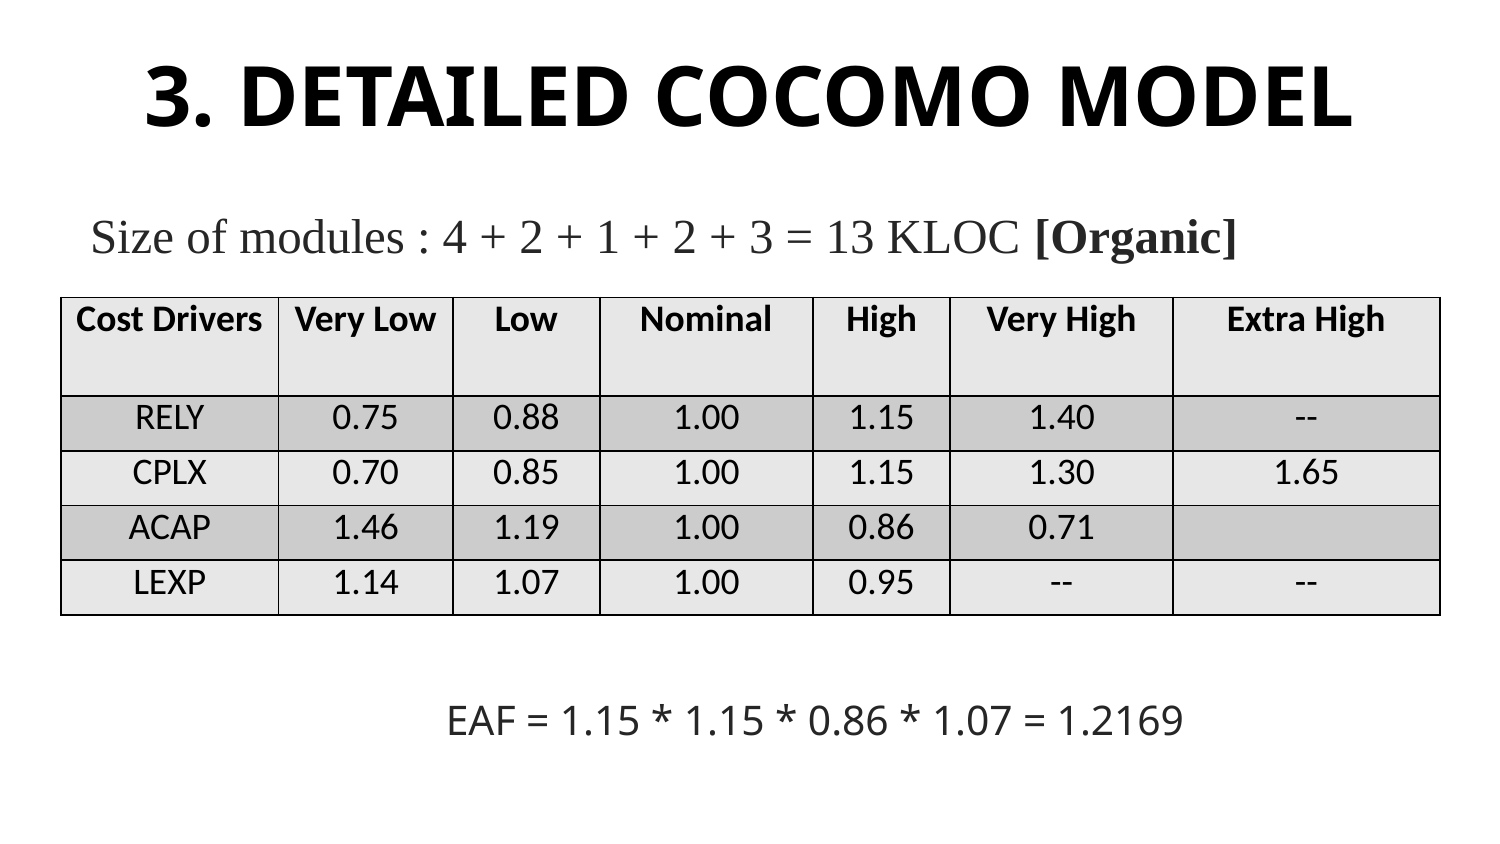

# 3. Detailed COCOMO Model
Size of modules : 4 + 2 + 1 + 2 + 3 = 13 KLOC [Organic]
	EAF = 1.15 * 1.15 * 0.86 * 1.07 = 1.2169
| Cost Drivers | Very Low | Low | Nominal | High | Very High | Extra High |
| --- | --- | --- | --- | --- | --- | --- |
| RELY | 0.75 | 0.88 | 1.00 | 1.15 | 1.40 | -- |
| CPLX | 0.70 | 0.85 | 1.00 | 1.15 | 1.30 | 1.65 |
| ACAP | 1.46 | 1.19 | 1.00 | 0.86 | 0.71 | |
| LEXP | 1.14 | 1.07 | 1.00 | 0.95 | -- | -- |